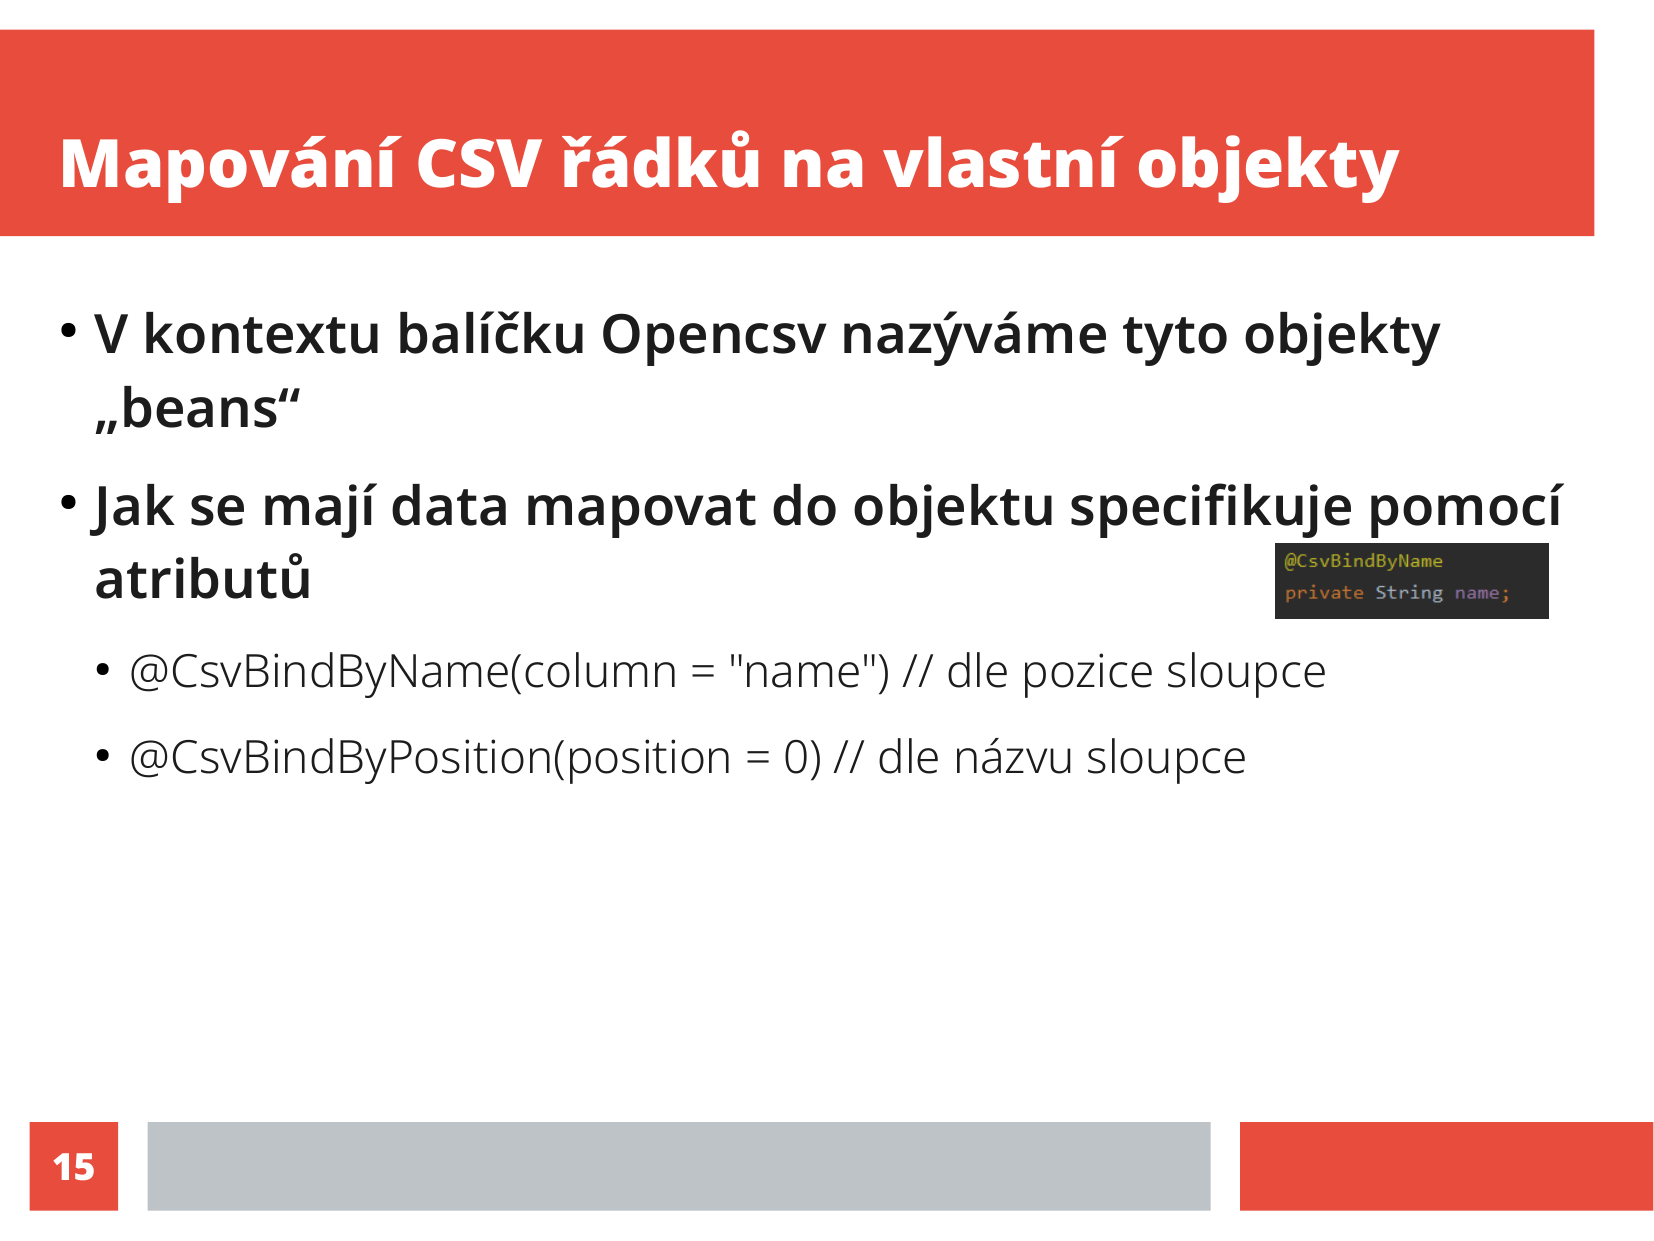

# Mapování CSV řádků na vlastní objekty
V kontextu balíčku Opencsv nazýváme tyto objekty „beans“
Jak se mají data mapovat do objektu specifikuje pomocí atributů
@CsvBindByName(column = "name") // dle pozice sloupce
@CsvBindByPosition(position = 0) // dle názvu sloupce
15